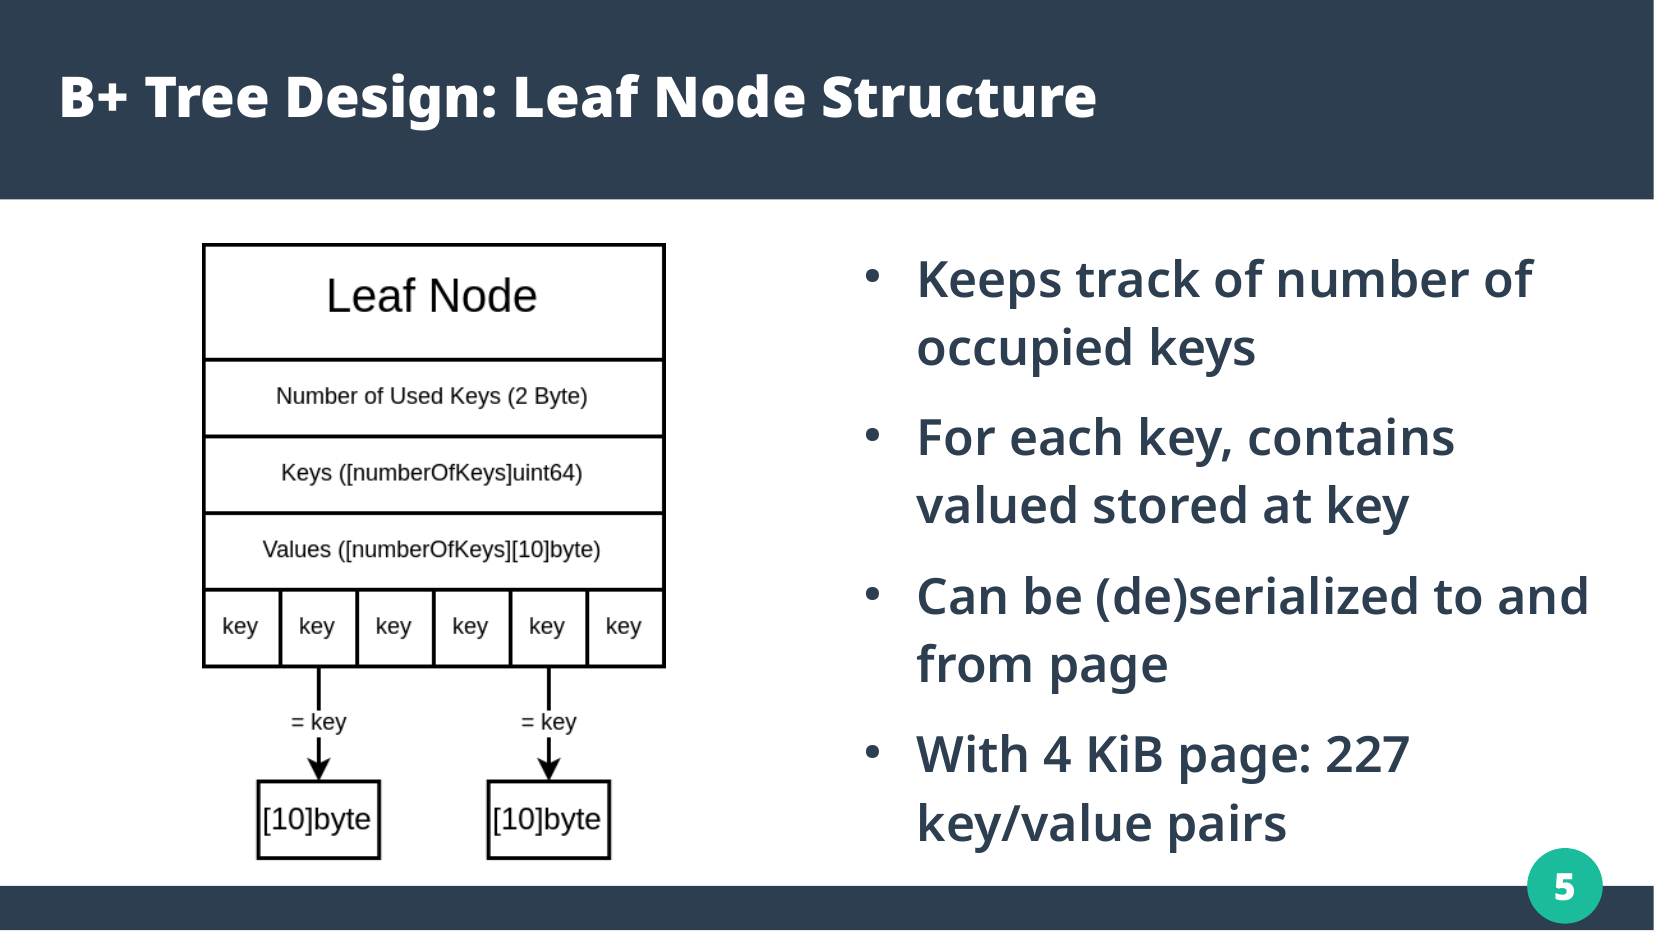

# B+ Tree Design: Leaf Node Structure
Keeps track of number of occupied keys
For each key, contains valued stored at key
Can be (de)serialized to and from page
With 4 KiB page: 227 key/value pairs